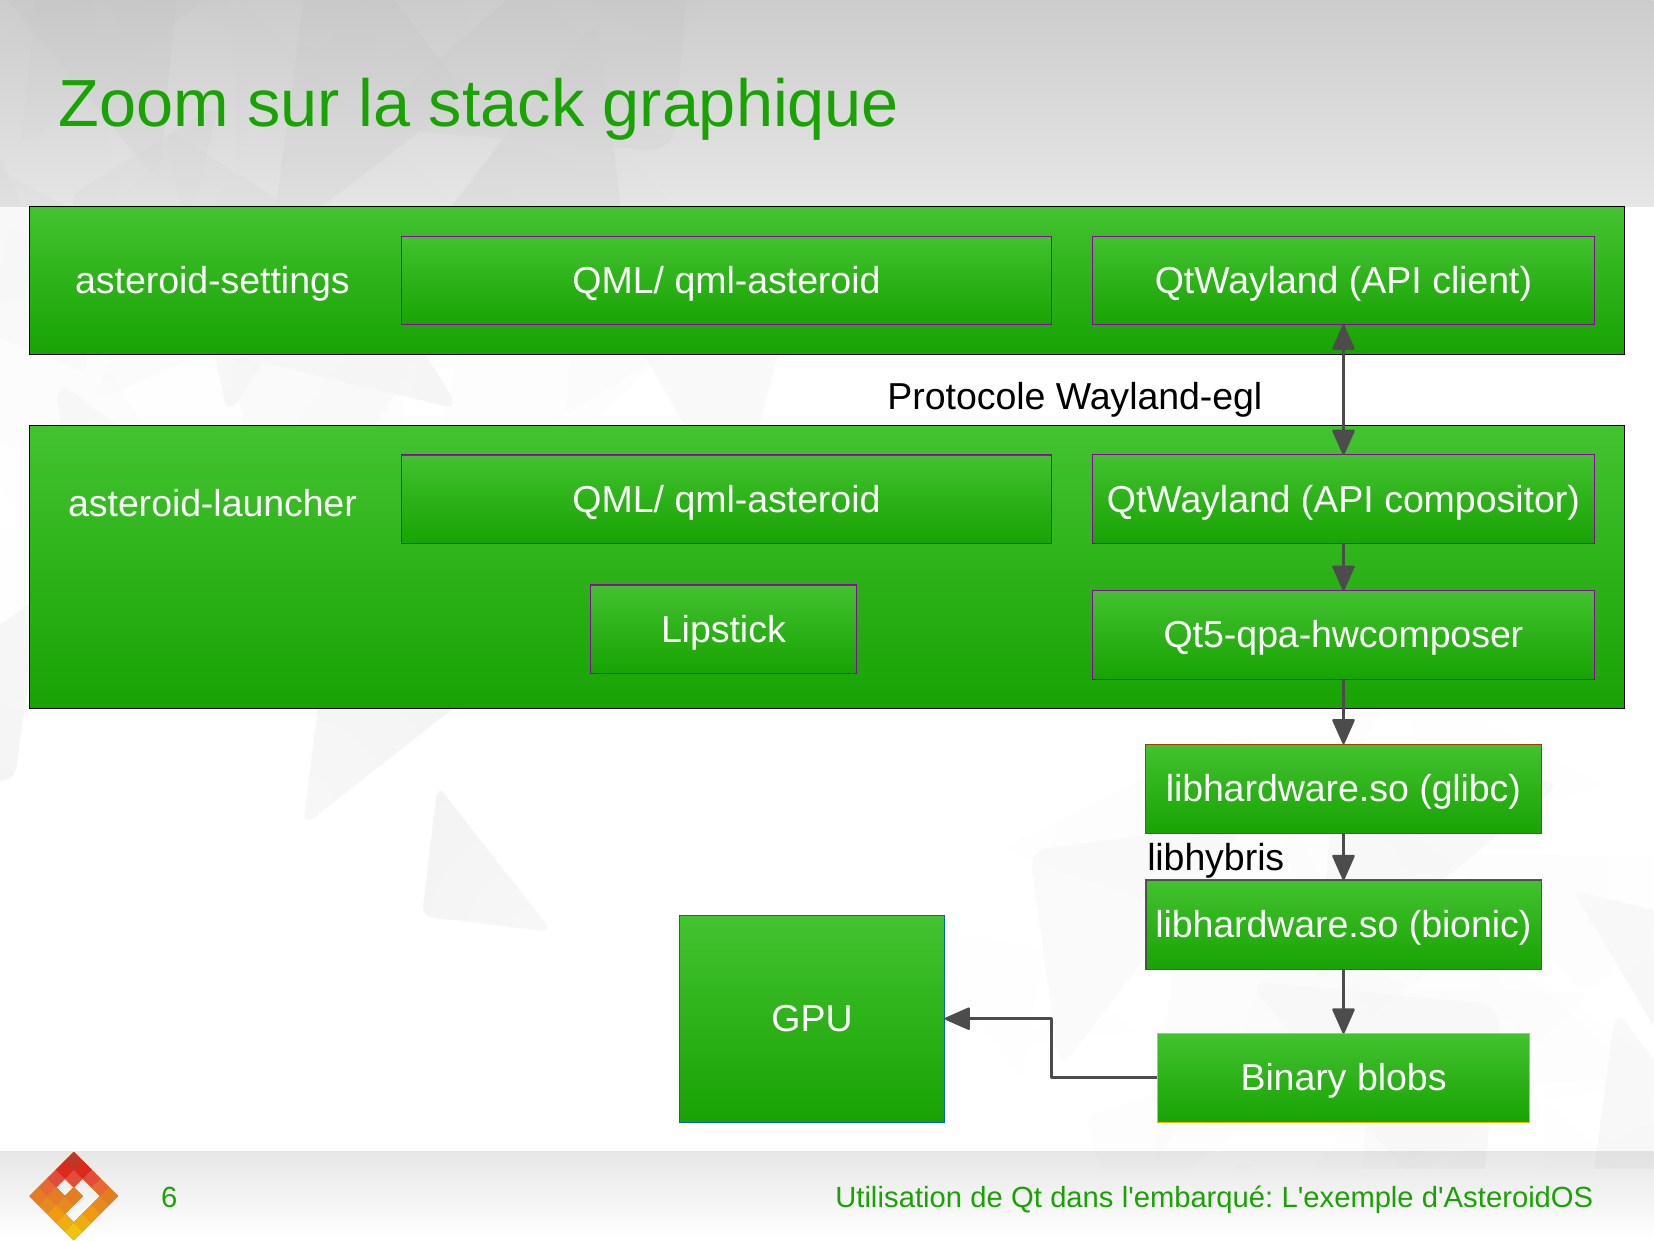

# Zoom sur la stack graphique
asteroid-settings
QML/ qml-asteroid
QtWayland (API client)
Protocole Wayland-egl
asteroid-launcher
QML/ qml-asteroid
QtWayland (API compositor)
Lipstick
Qt5-qpa-hwcomposer
libhardware.so (glibc)
libhybris
libhardware.so (bionic)
GPU
Binary blobs
6
Utilisation de Qt dans l'embarqué: L'exemple d'AsteroidOS